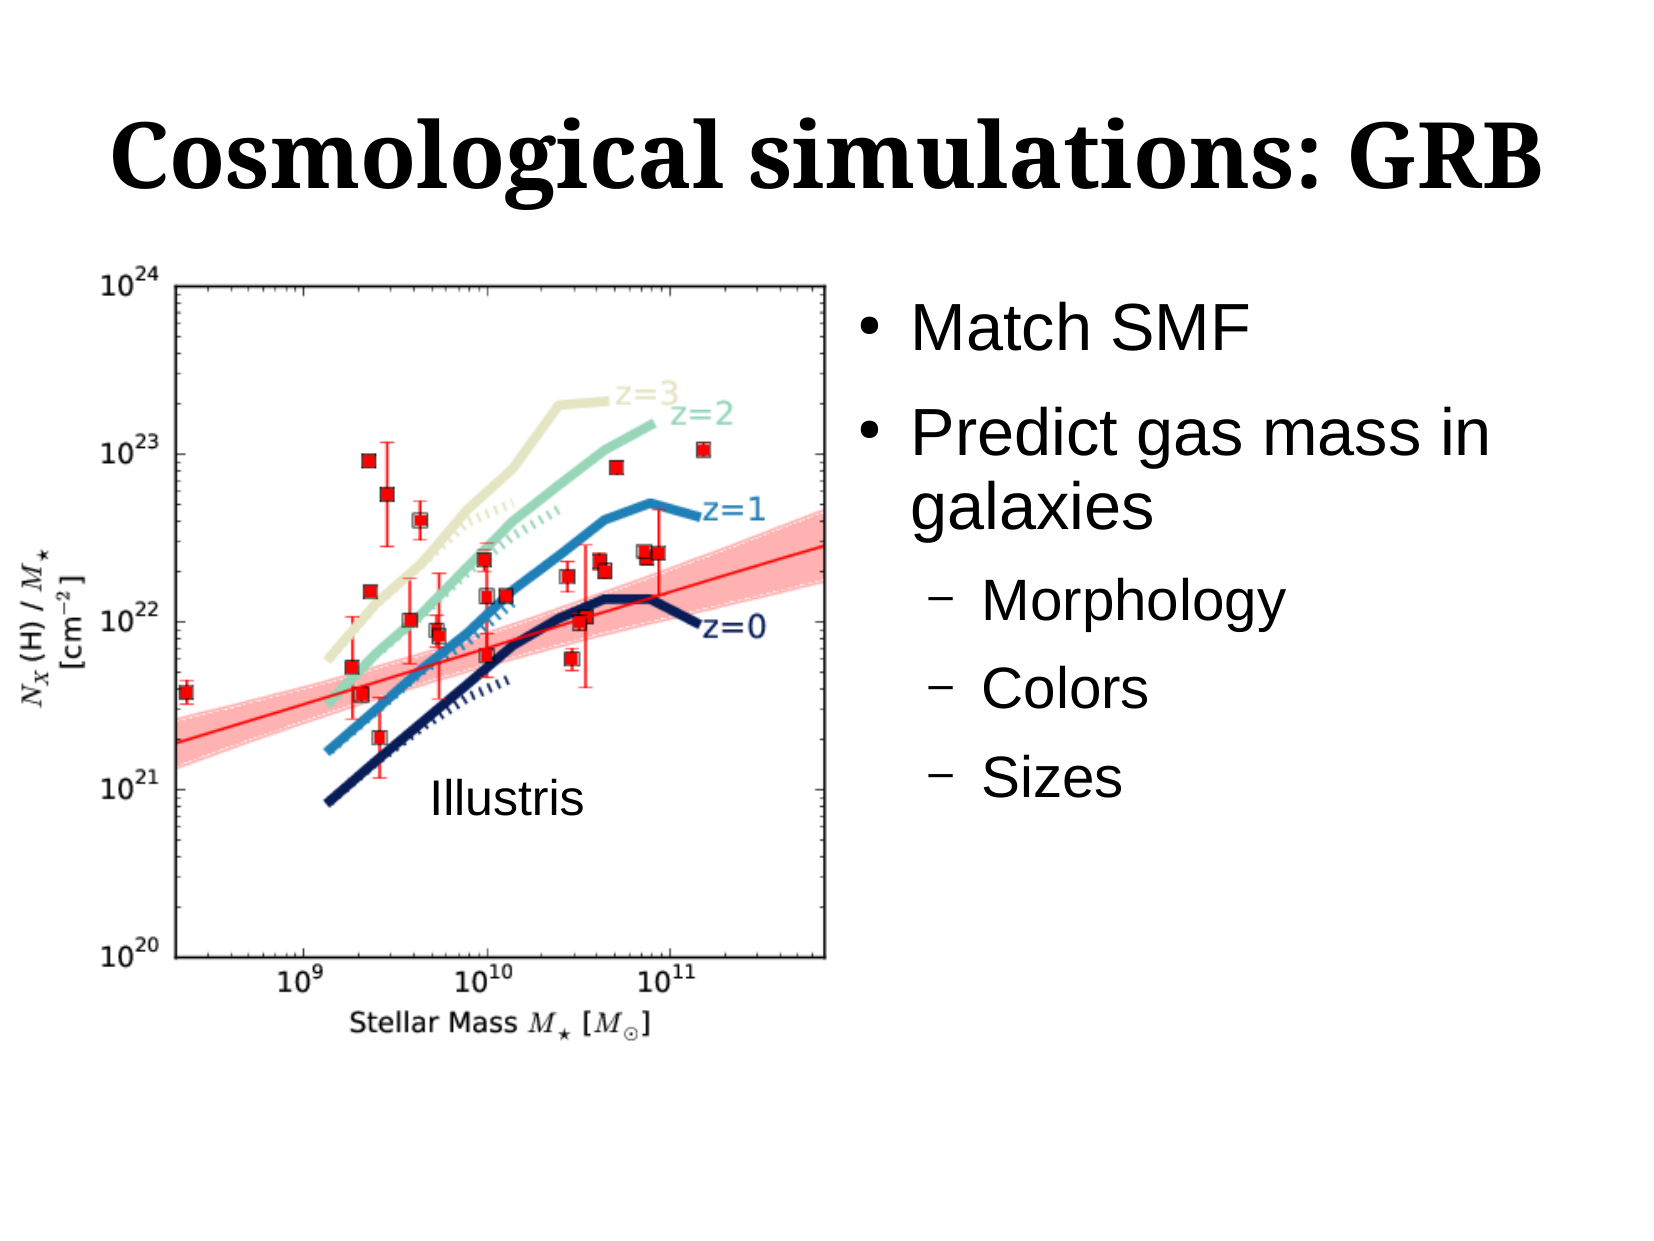

# Cosmological simulations: GRB
Match SMF
Predict gas mass in galaxies
Morphology
Colors
Sizes
Illustris